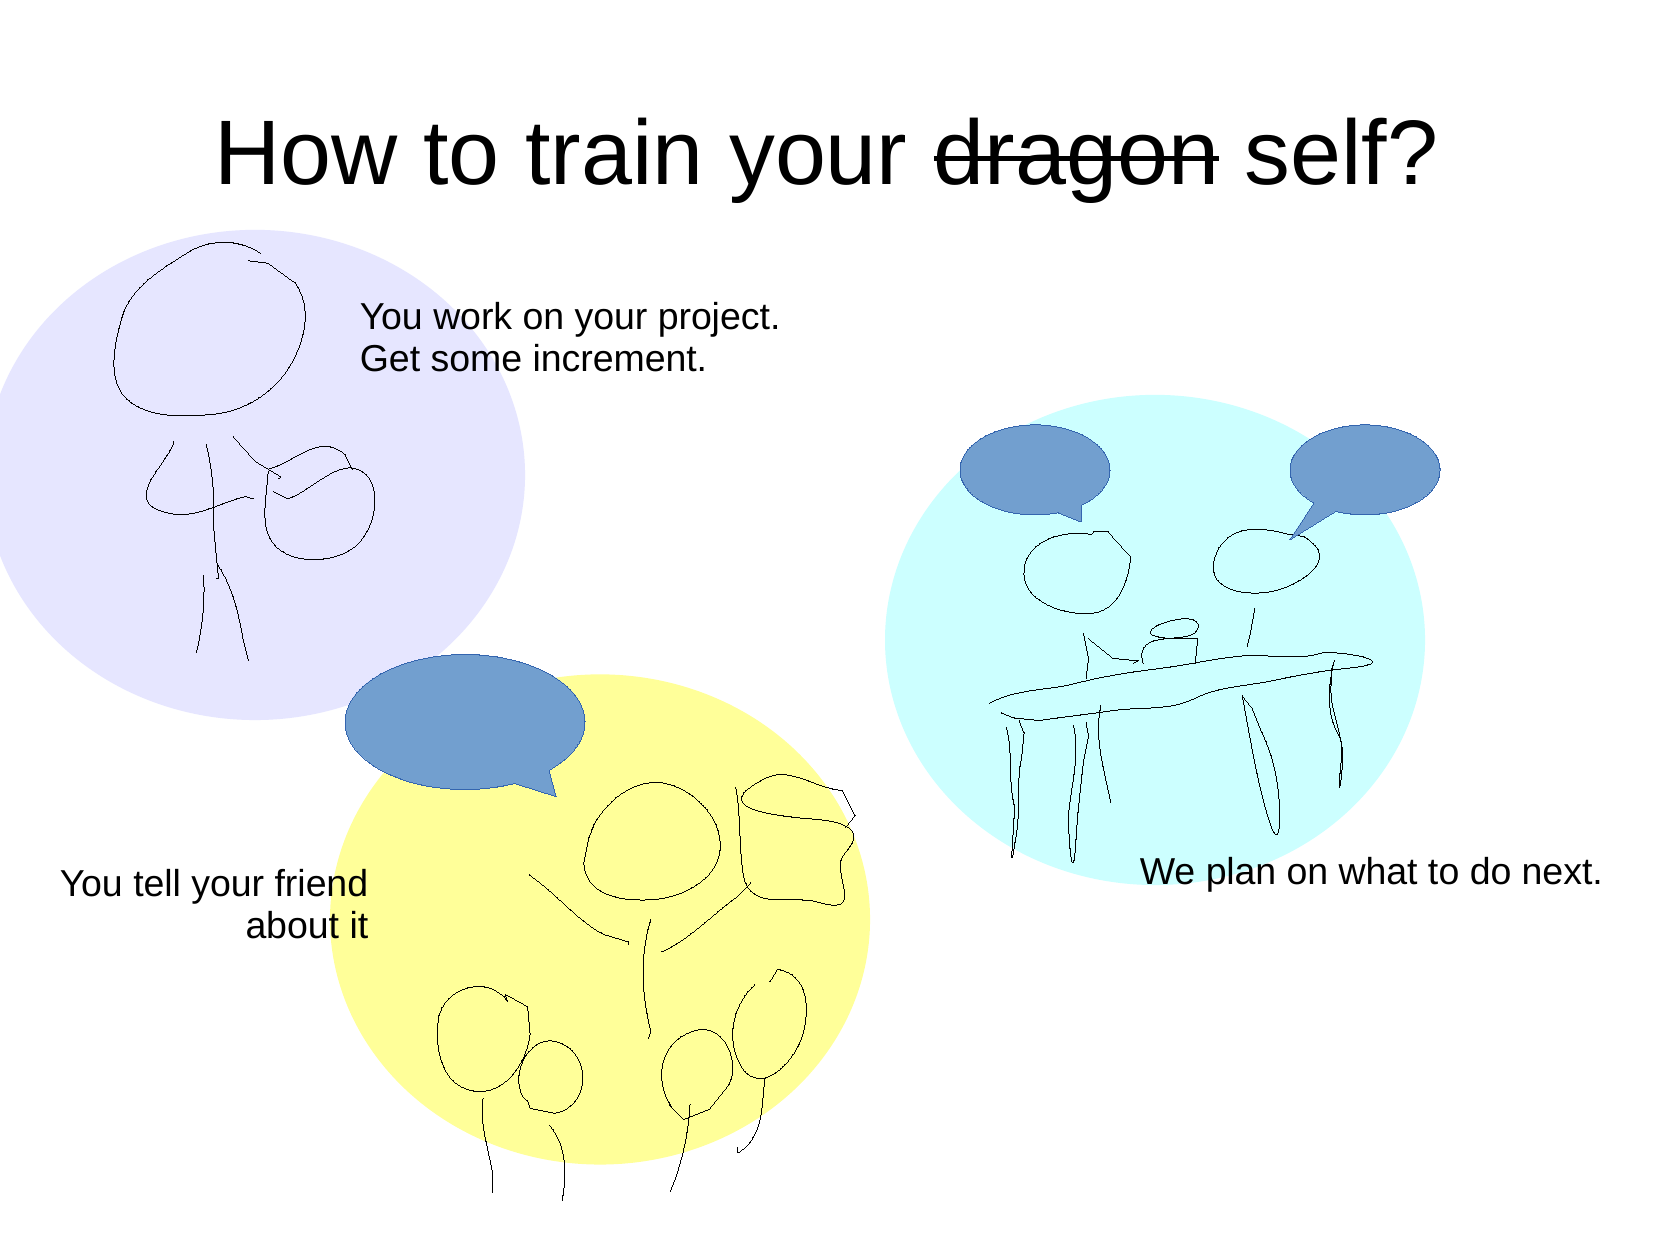

# How to train your dragon self?
You work on your project.
Get some increment.
We plan on what to do next.
You tell your friend
about it